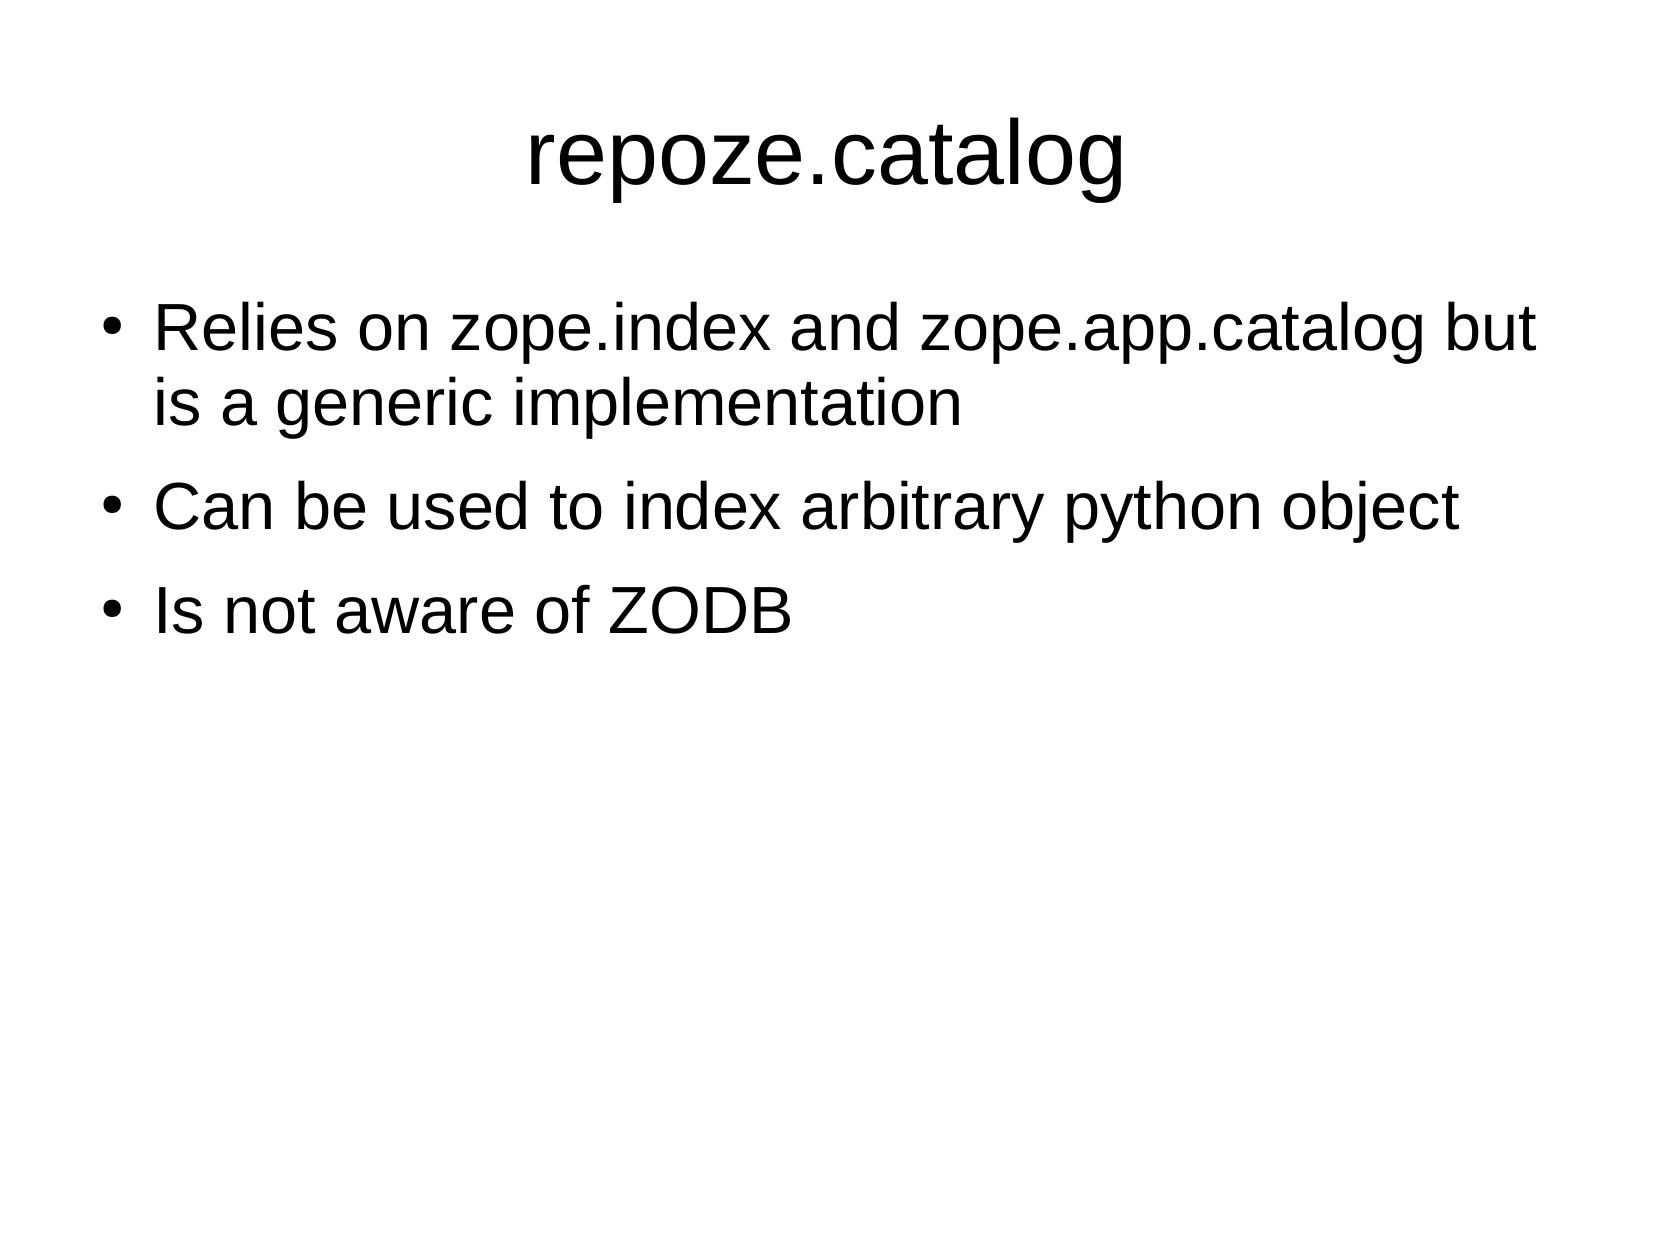

# repoze.catalog
Relies on zope.index and zope.app.catalog but is a generic implementation
Can be used to index arbitrary python object
Is not aware of ZODB